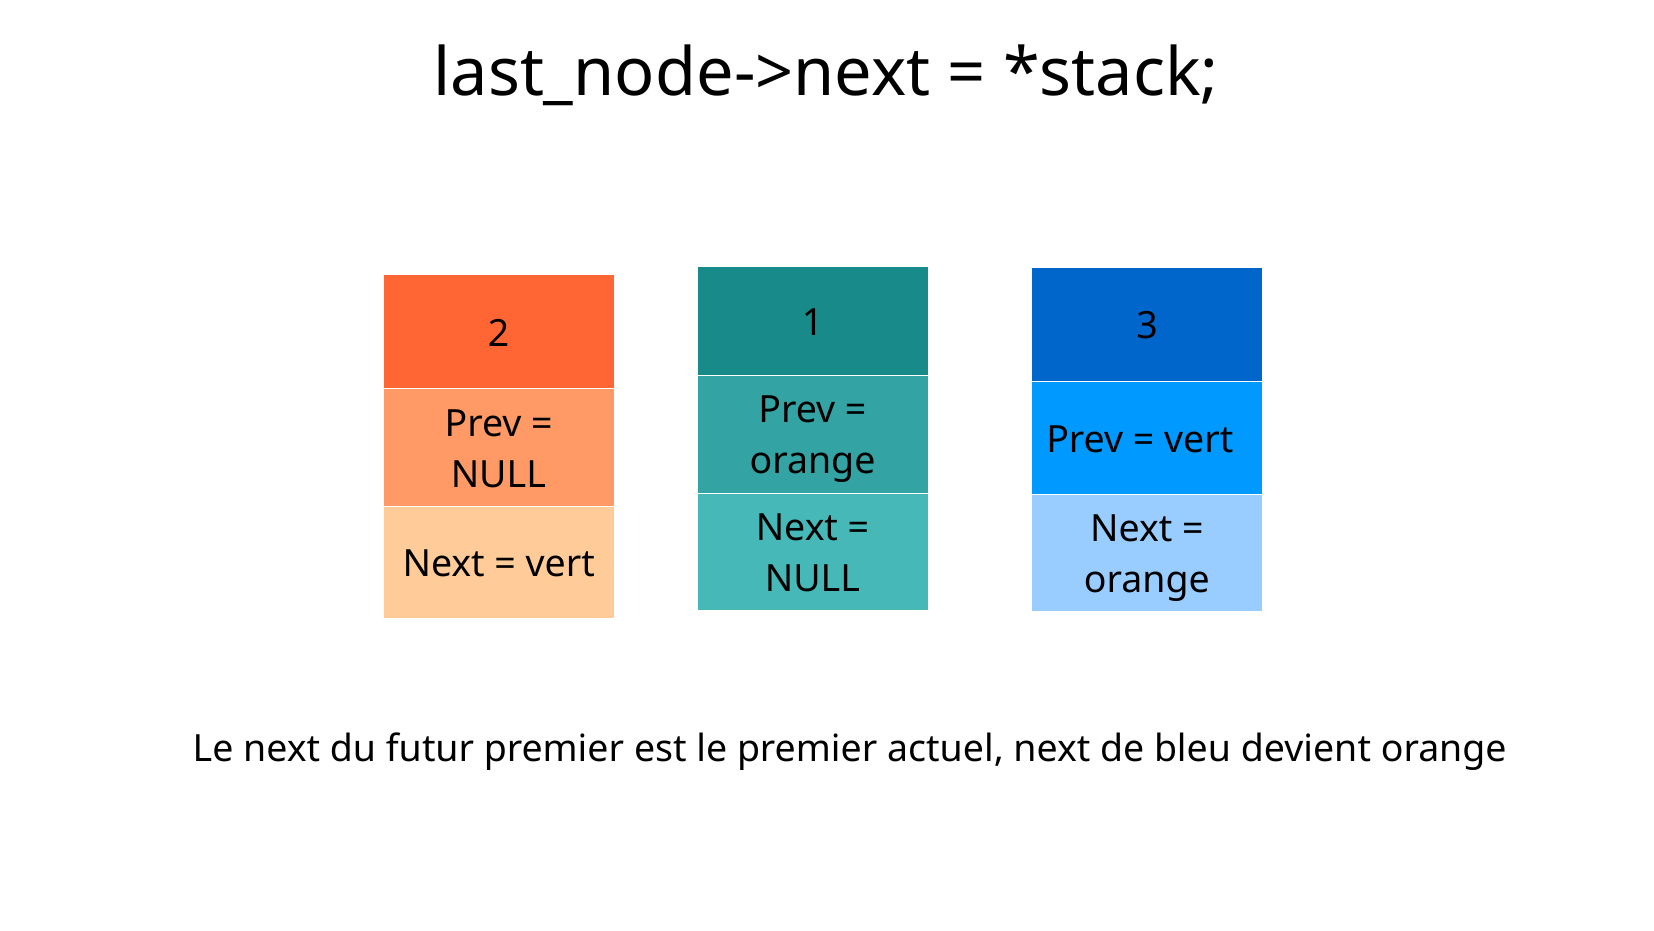

# last_node->next = *stack;
| 1 |
| --- |
| Prev = orange |
| Next = NULL |
| 3 |
| --- |
| Prev = vert |
| Next = orange |
| 2 |
| --- |
| Prev = NULL |
| Next = vert |
Le next du futur premier est le premier actuel, next de bleu devient orange